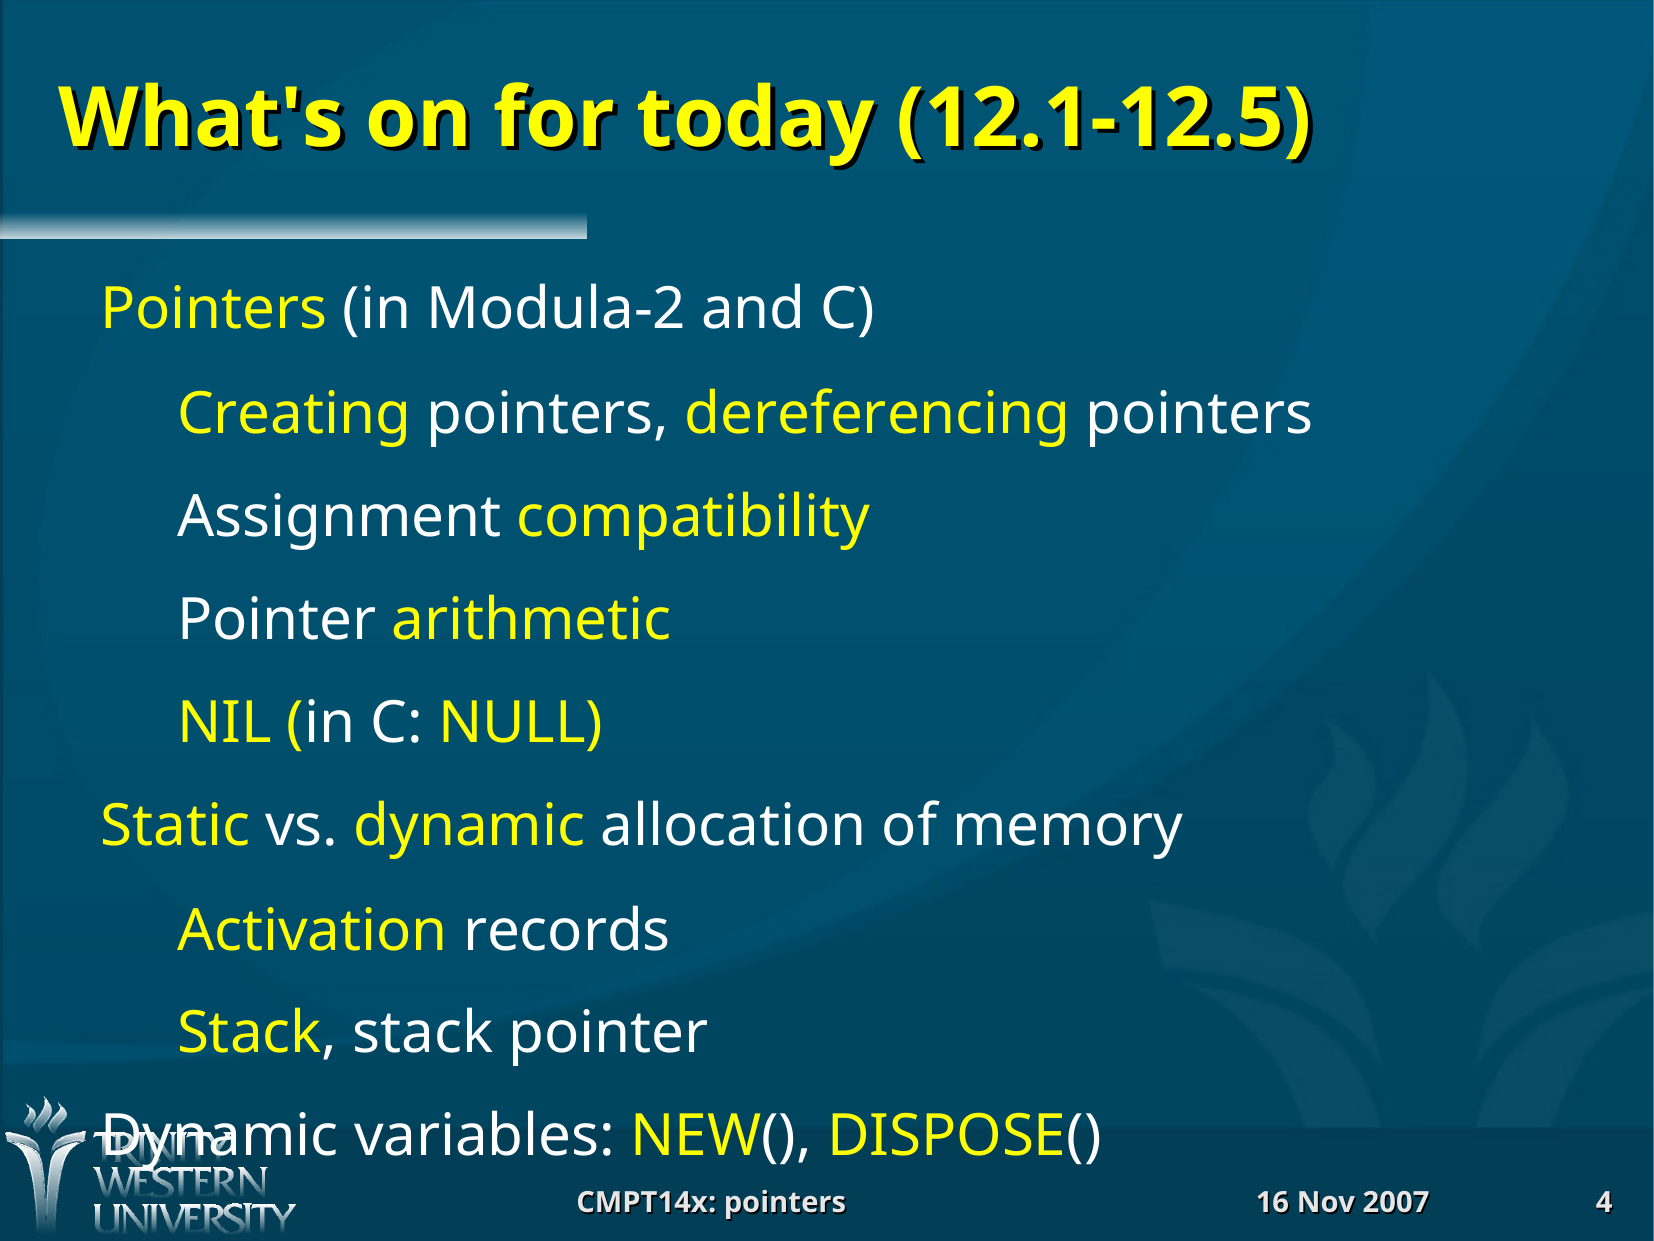

# What's on for today (12.1-12.5)
Pointers (in Modula-2 and C)
Creating pointers, dereferencing pointers
Assignment compatibility
Pointer arithmetic
NIL (in C: NULL)
Static vs. dynamic allocation of memory
Activation records
Stack, stack pointer
Dynamic variables: NEW(), DISPOSE()
CMPT14x: pointers
16 Nov 2007
4